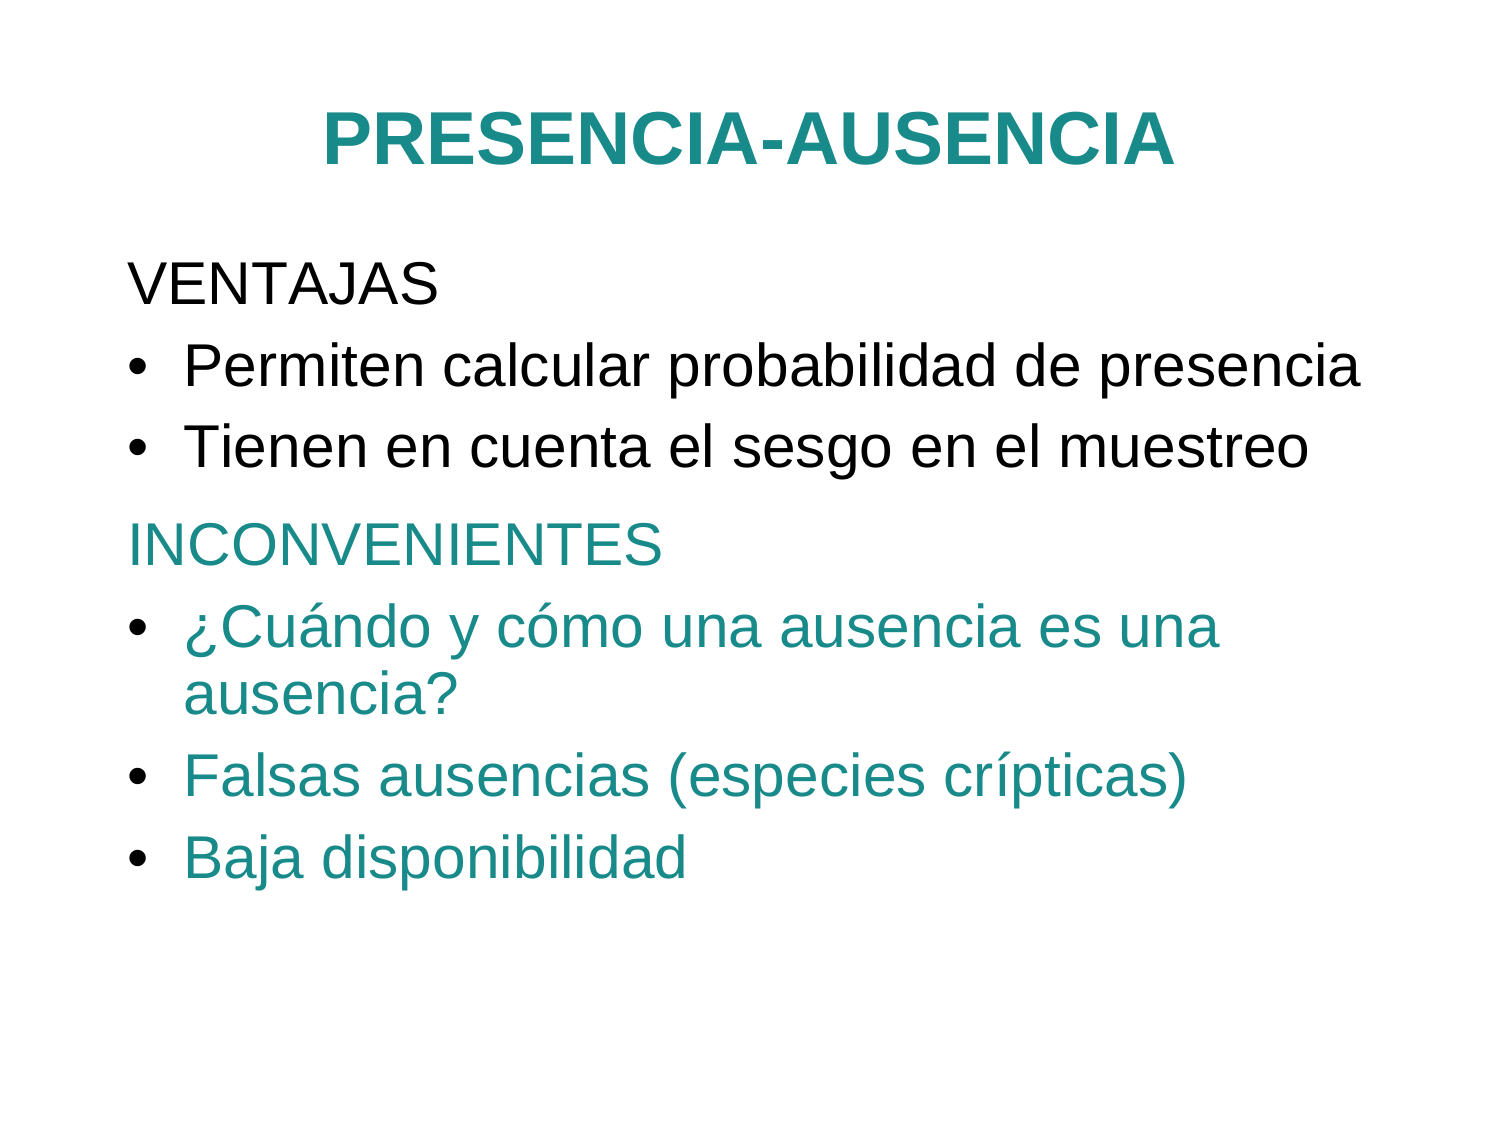

# PRESENCIA-AUSENCIA
VENTAJAS
Permiten calcular probabilidad de presencia
Tienen en cuenta el sesgo en el muestreo
INCONVENIENTES
¿Cuándo y cómo una ausencia es una ausencia?
Falsas ausencias (especies crípticas)
Baja disponibilidad